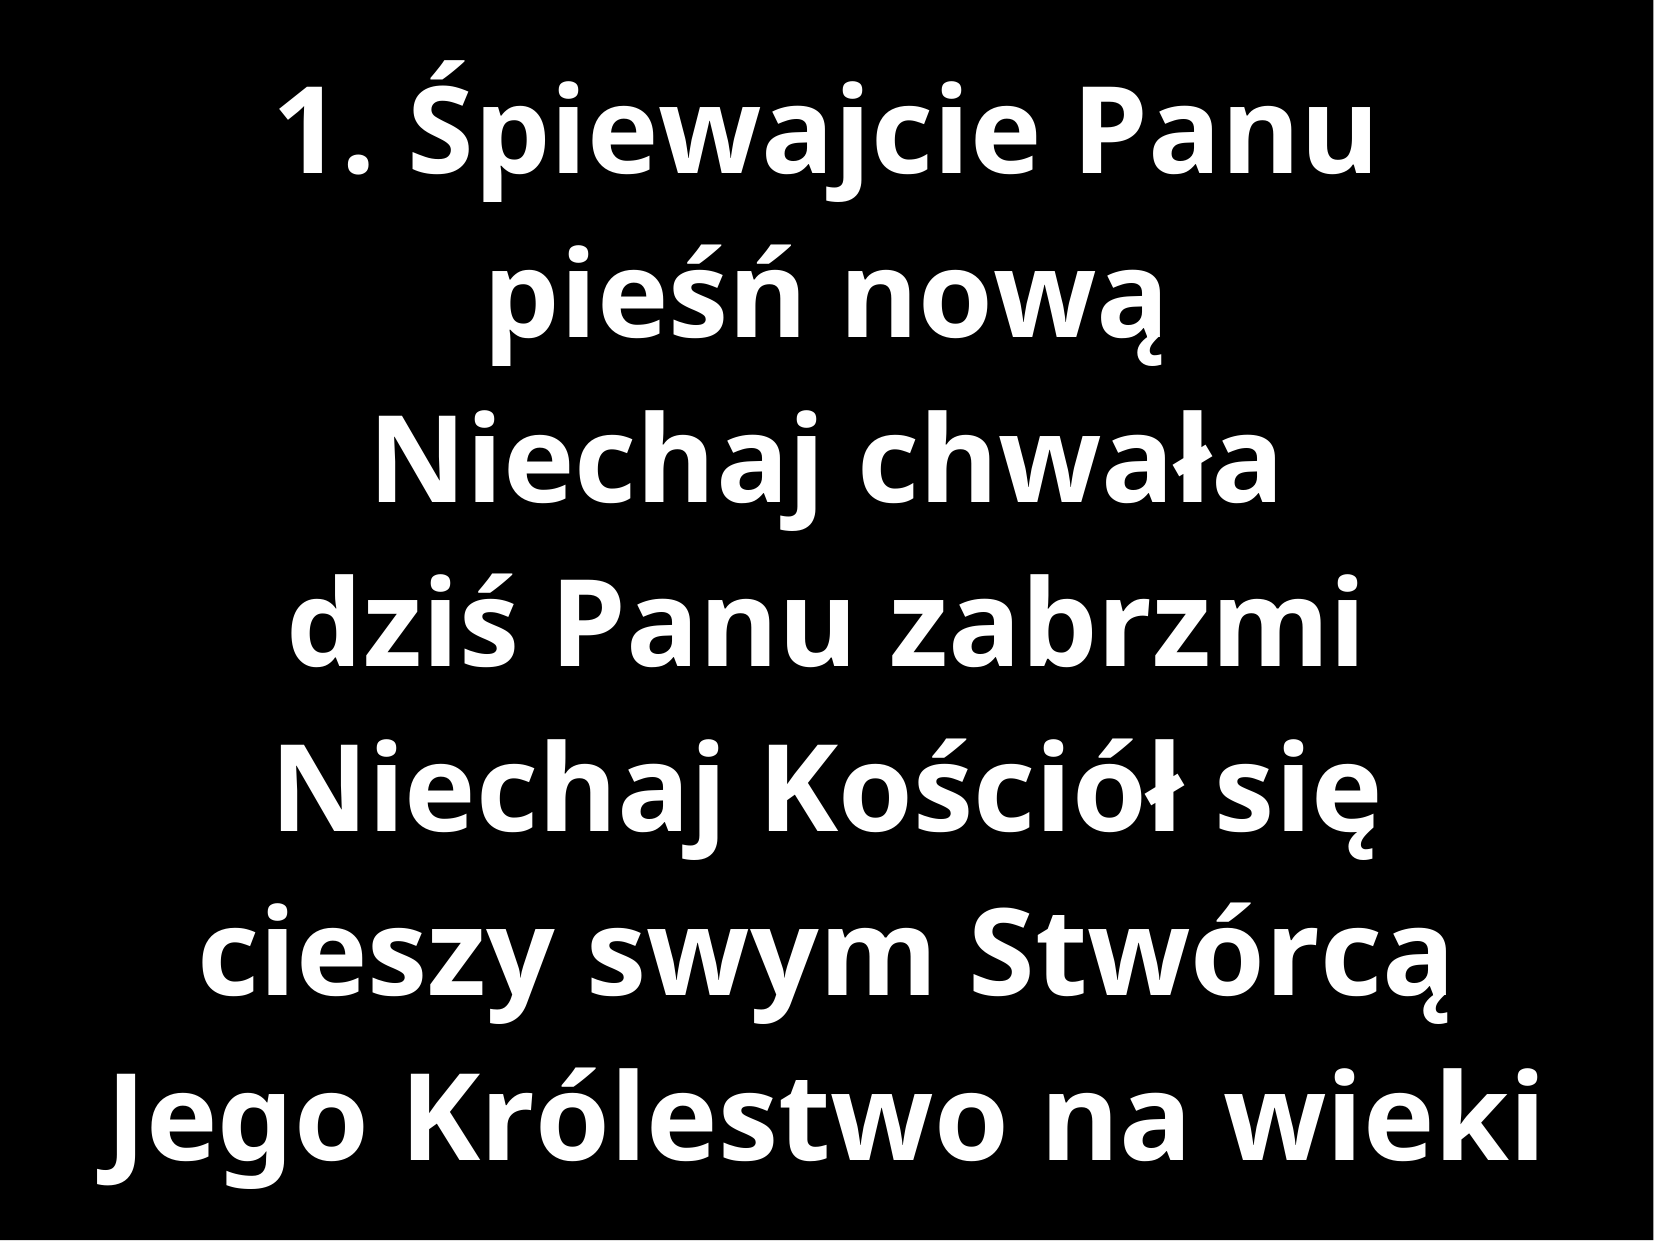

# 1. Śpiewajcie Panu pieśń nową Niechaj chwała dziś Panu zabrzmi Niechaj Kościół się cieszy swym Stwórcą Jego Królestwo na wieki